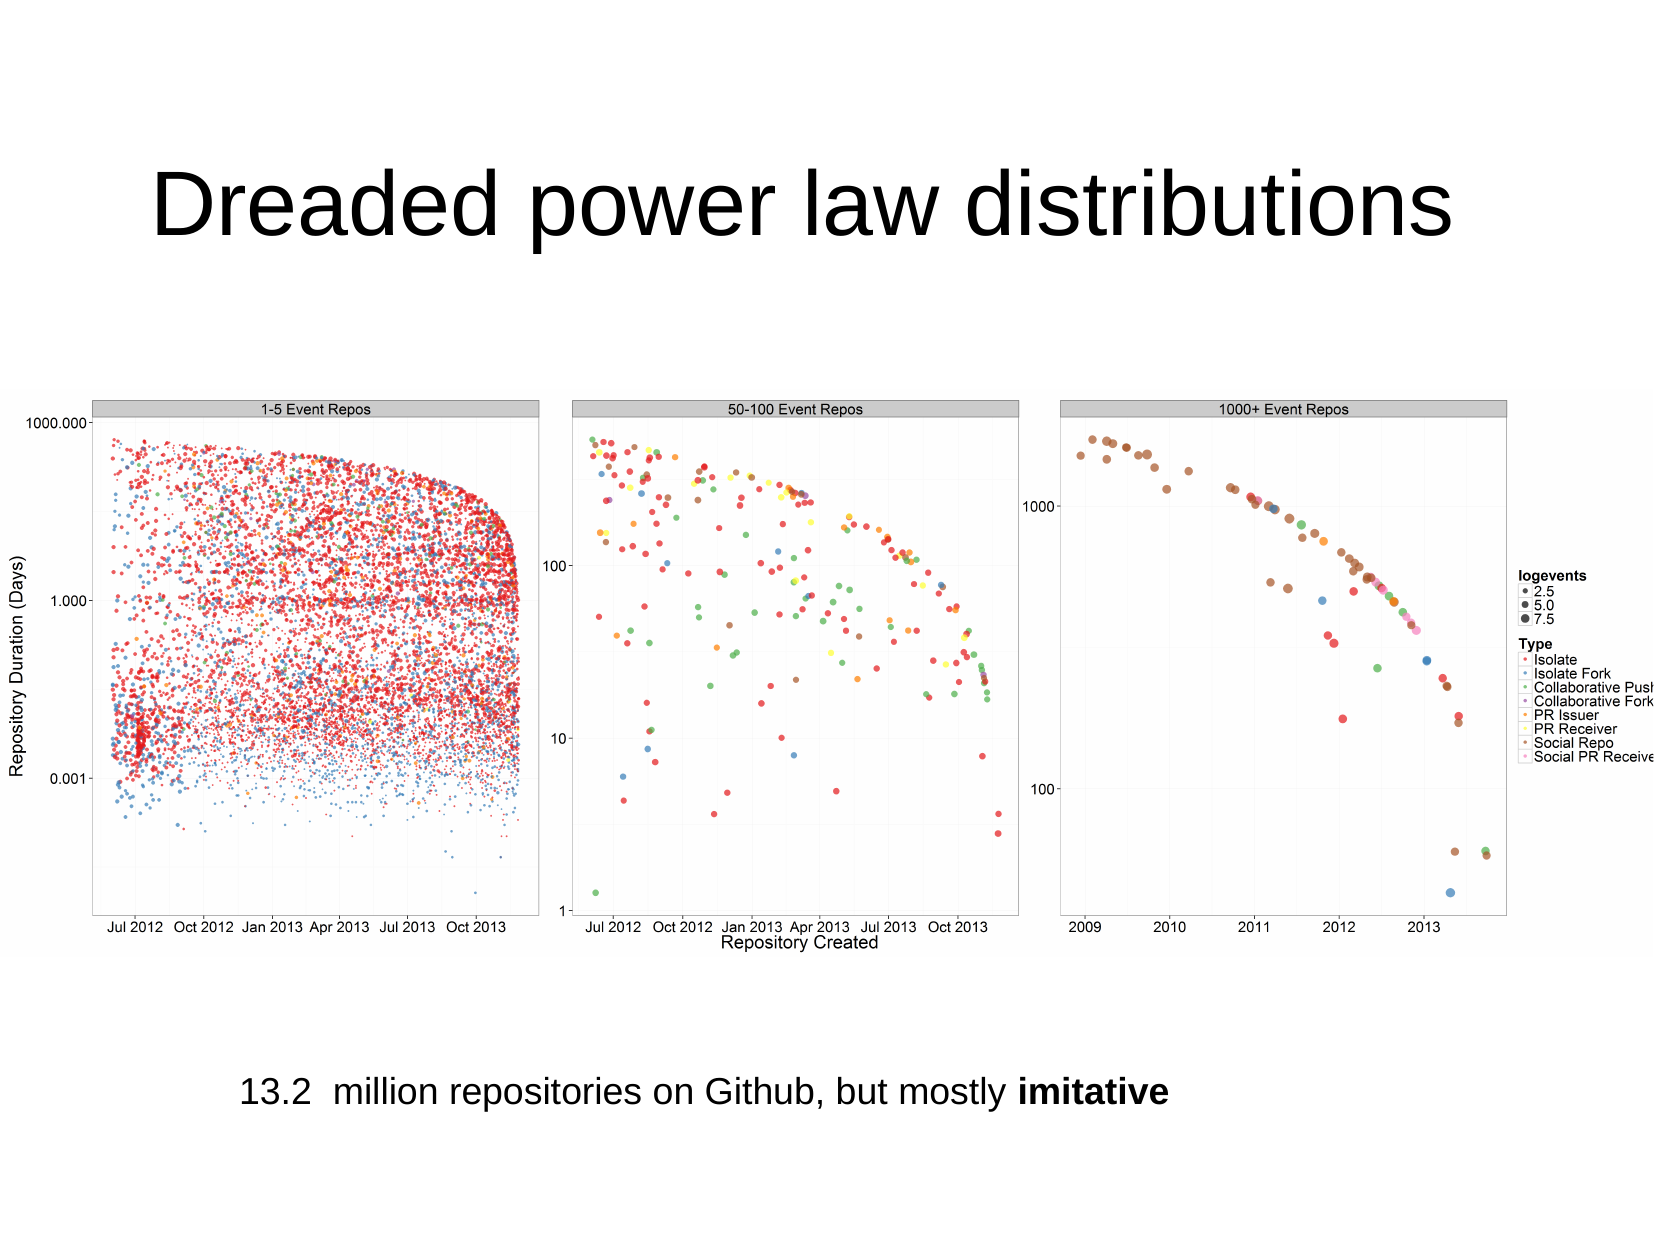

# Dreaded power law distributions
13.2 million repositories on Github, but mostly imitative